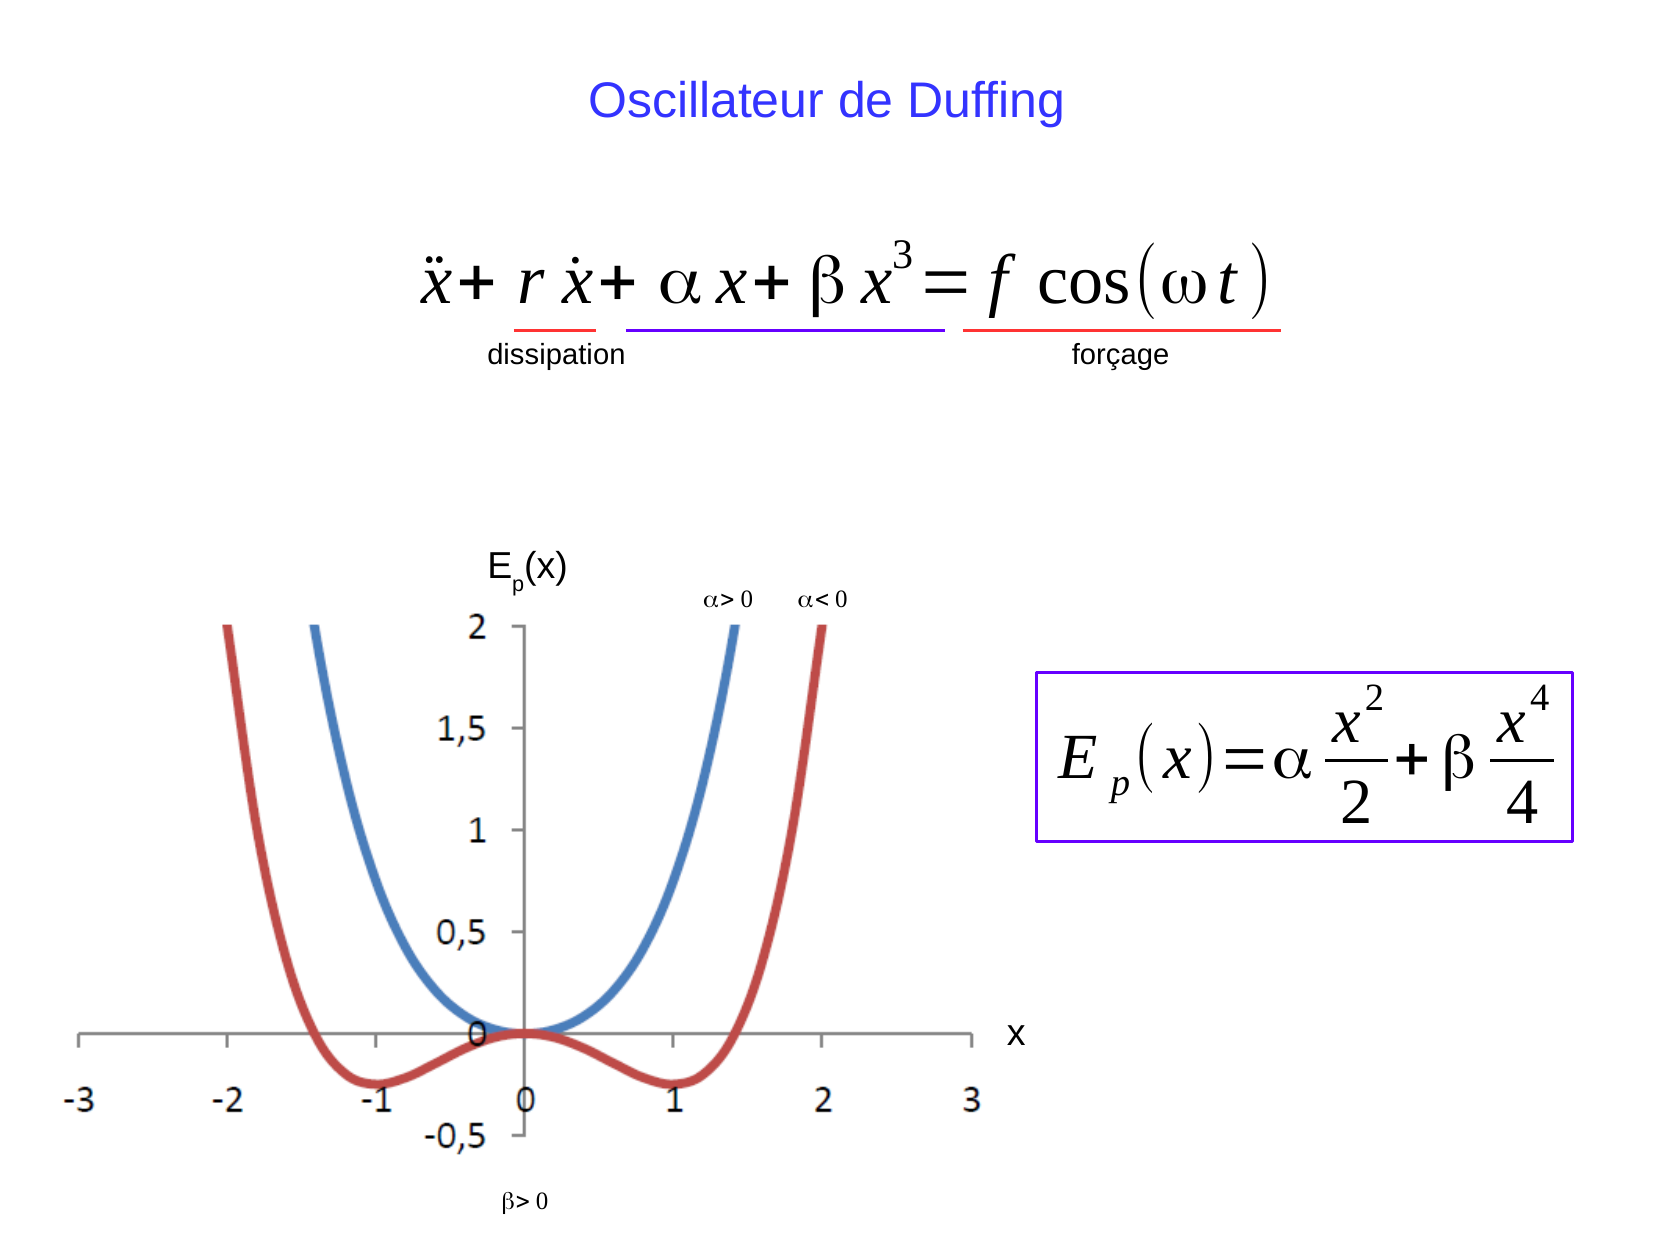

Oscillateur de Duffing
dissipation
forçage
Ep(x)
x